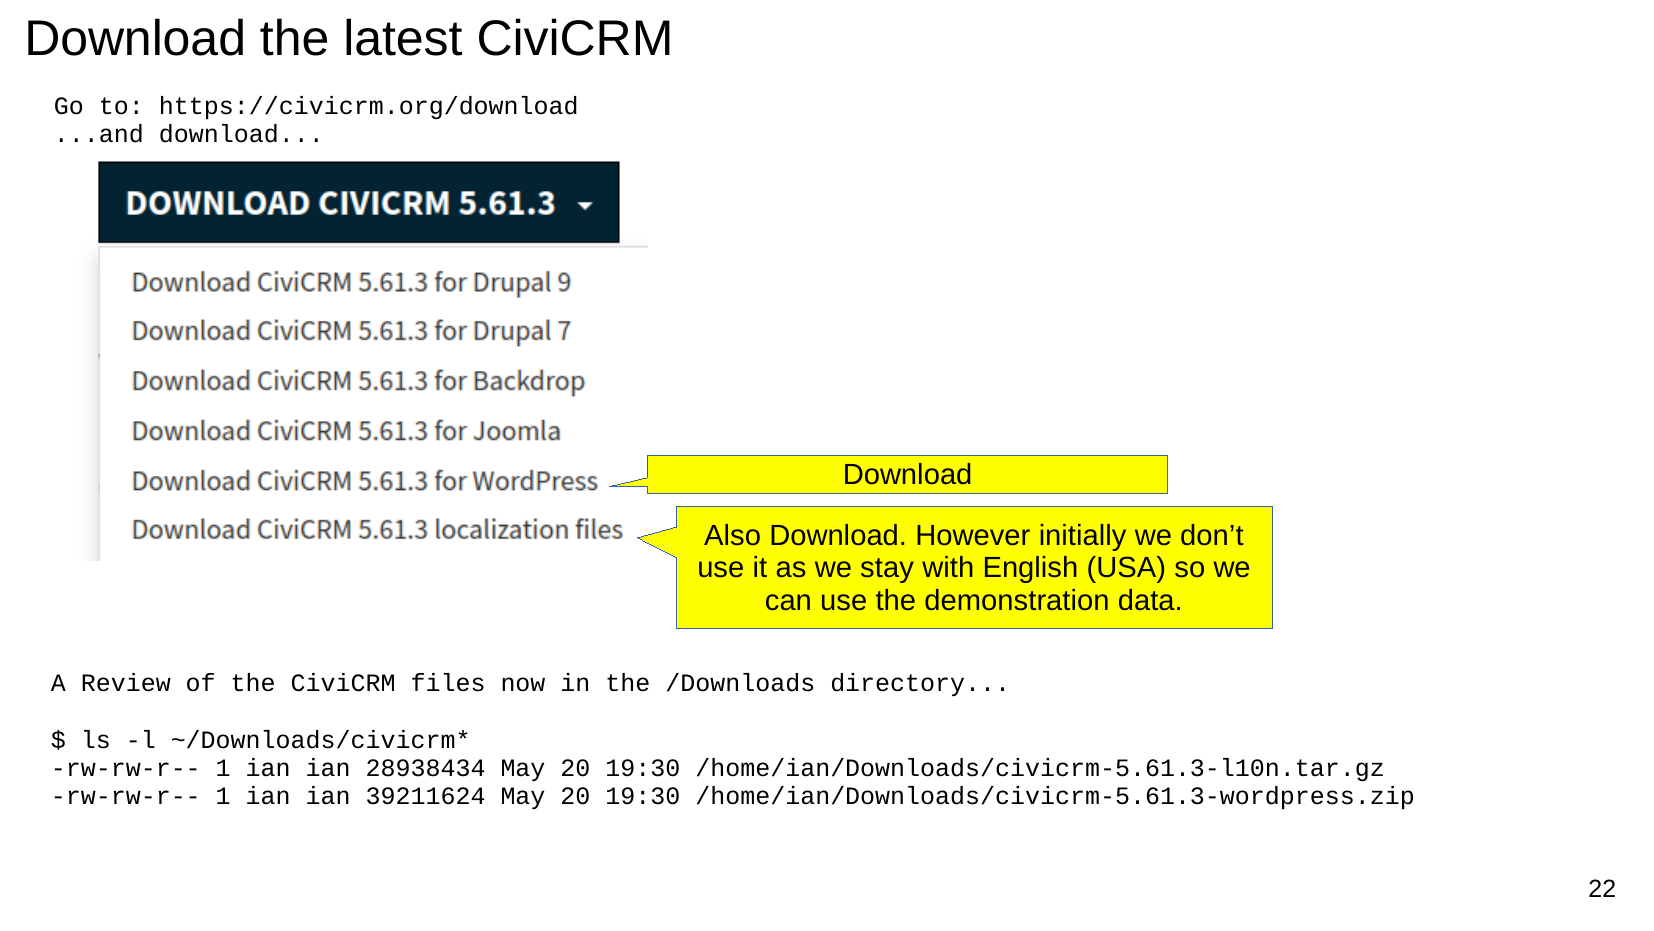

# Download the latest CiviCRM
Go to: https://civicrm.org/download
...and download...
Download
Also Download. However initially we don’t use it as we stay with English (USA) so we can use the demonstration data.
A Review of the CiviCRM files now in the /Downloads directory...
$ ls -l ~/Downloads/civicrm*
-rw-rw-r-- 1 ian ian 28938434 May 20 19:30 /home/ian/Downloads/civicrm-5.61.3-l10n.tar.gz
-rw-rw-r-- 1 ian ian 39211624 May 20 19:30 /home/ian/Downloads/civicrm-5.61.3-wordpress.zip